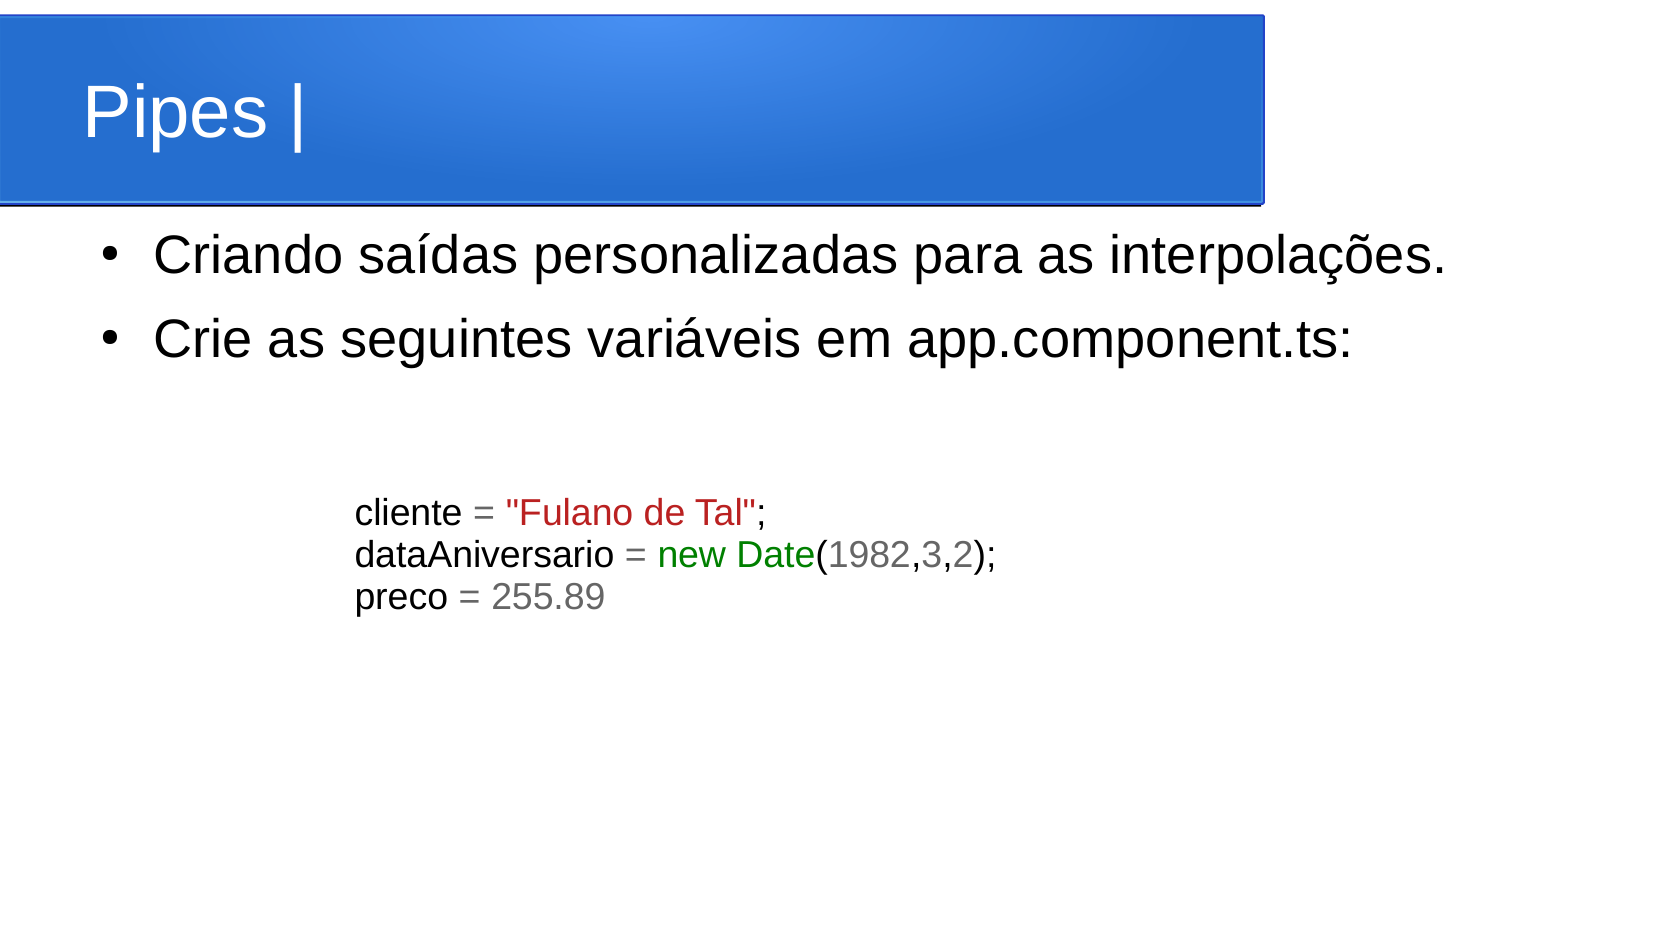

# Pipes |
Criando saídas personalizadas para as interpolações.
Crie as seguintes variáveis em app.component.ts:
 cliente = "Fulano de Tal";
 dataAniversario = new Date(1982,3,2);
 preco = 255.89